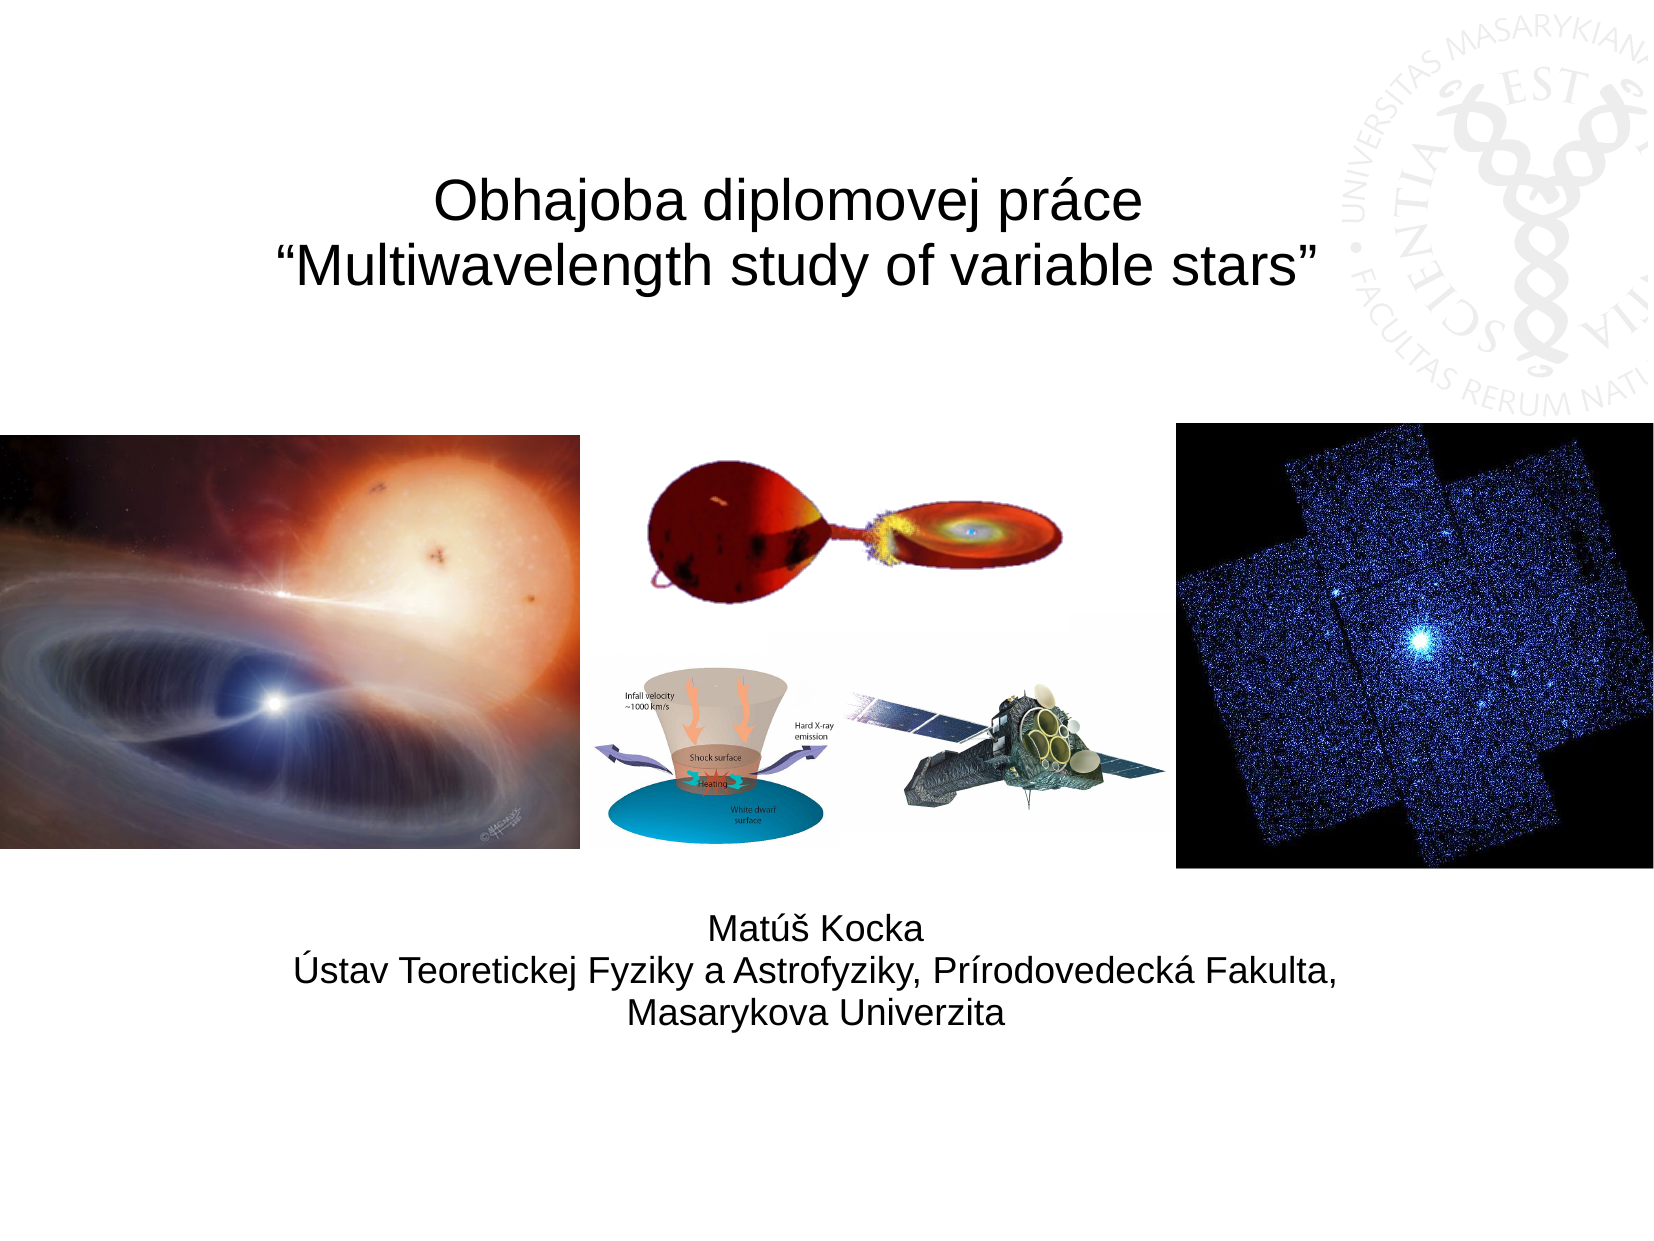

Obhajoba diplomovej práce
“Multiwavelength study of variable stars”
Matúš Kocka
Ústav Teoretickej Fyziky a Astrofyziky, Prírodovedecká Fakulta,
Masarykova Univerzita